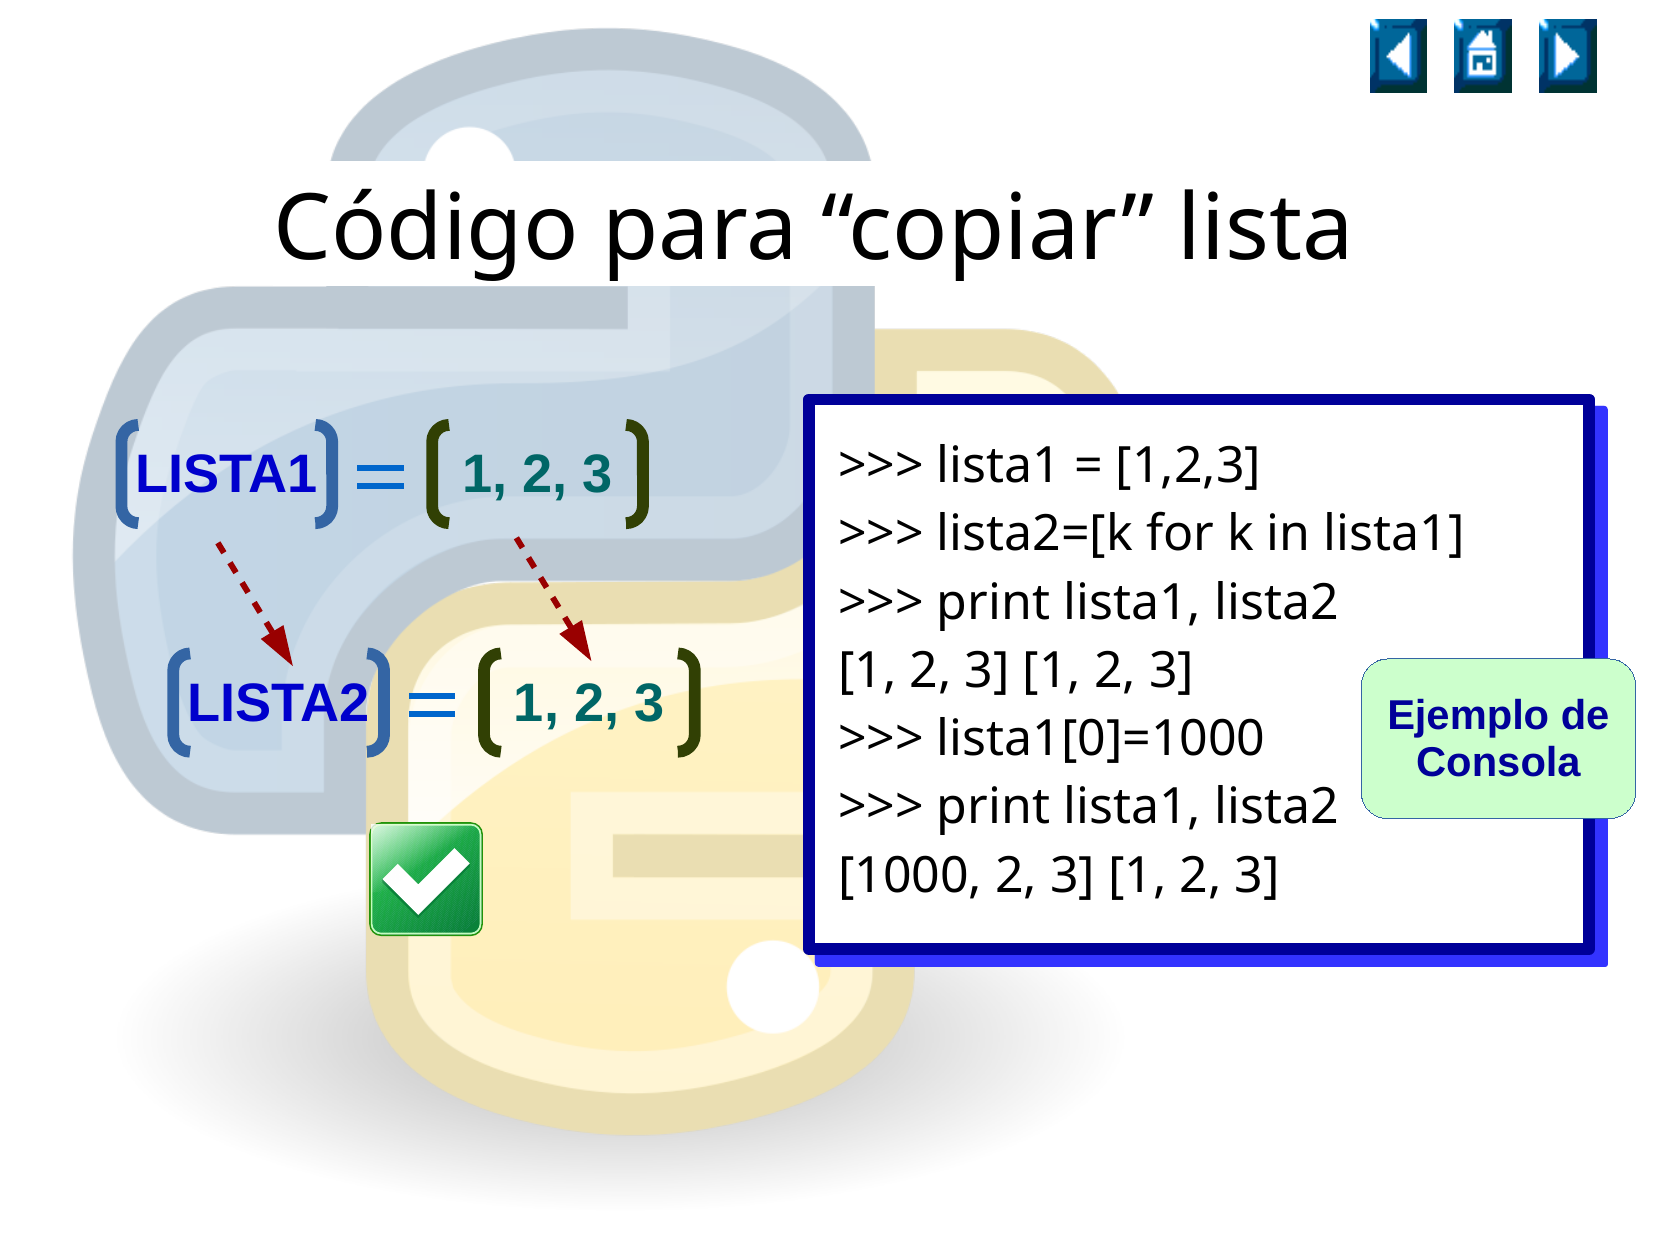

# Código para “copiar” lista
>>> lista1 = [1,2,3]
>>> lista2=[k for k in lista1]
>>> print lista1, lista2
[1, 2, 3] [1, 2, 3]
>>> lista1[0]=1000
>>> print lista1, lista2
[1000, 2, 3] [1, 2, 3]
LISTA1
1, 2, 3
LISTA2
1, 2, 3
Ejemplo de
Consola